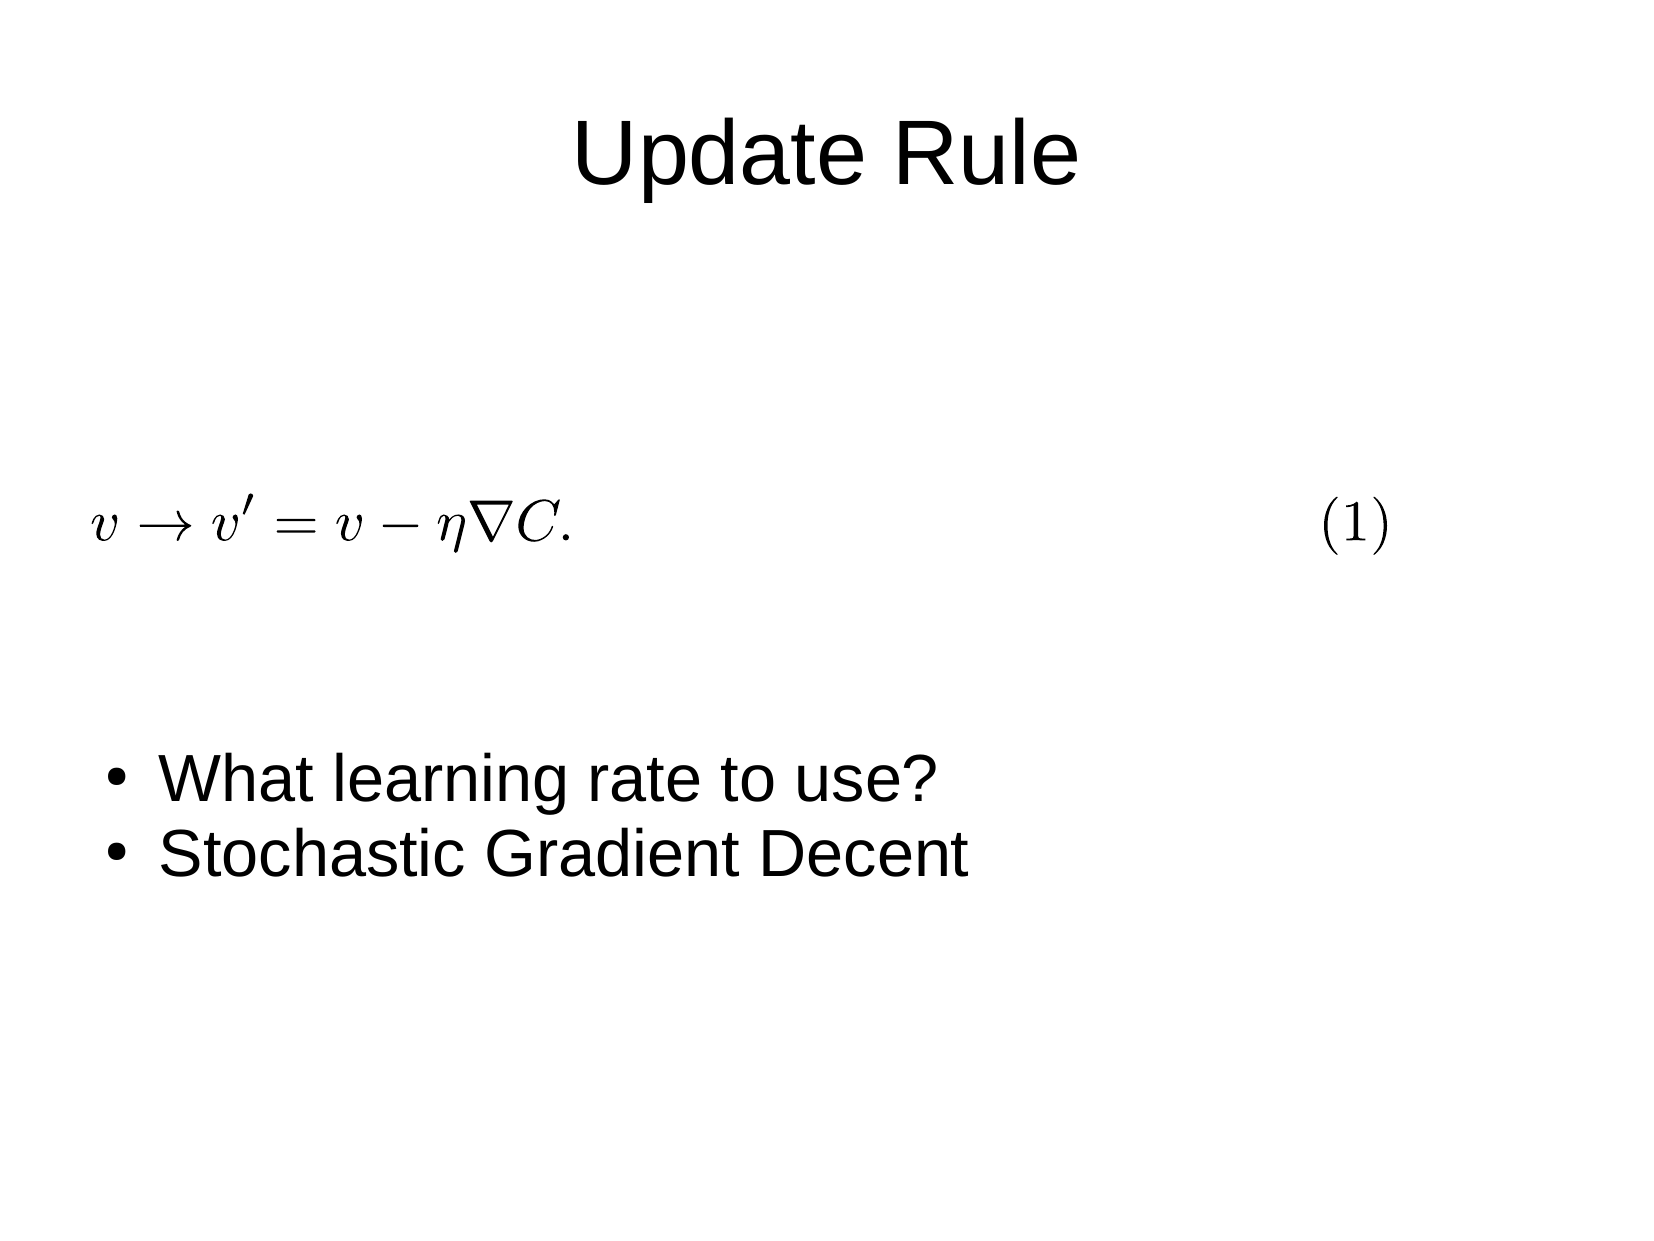

# Update Rule
 What learning rate to use?
 Stochastic Gradient Decent